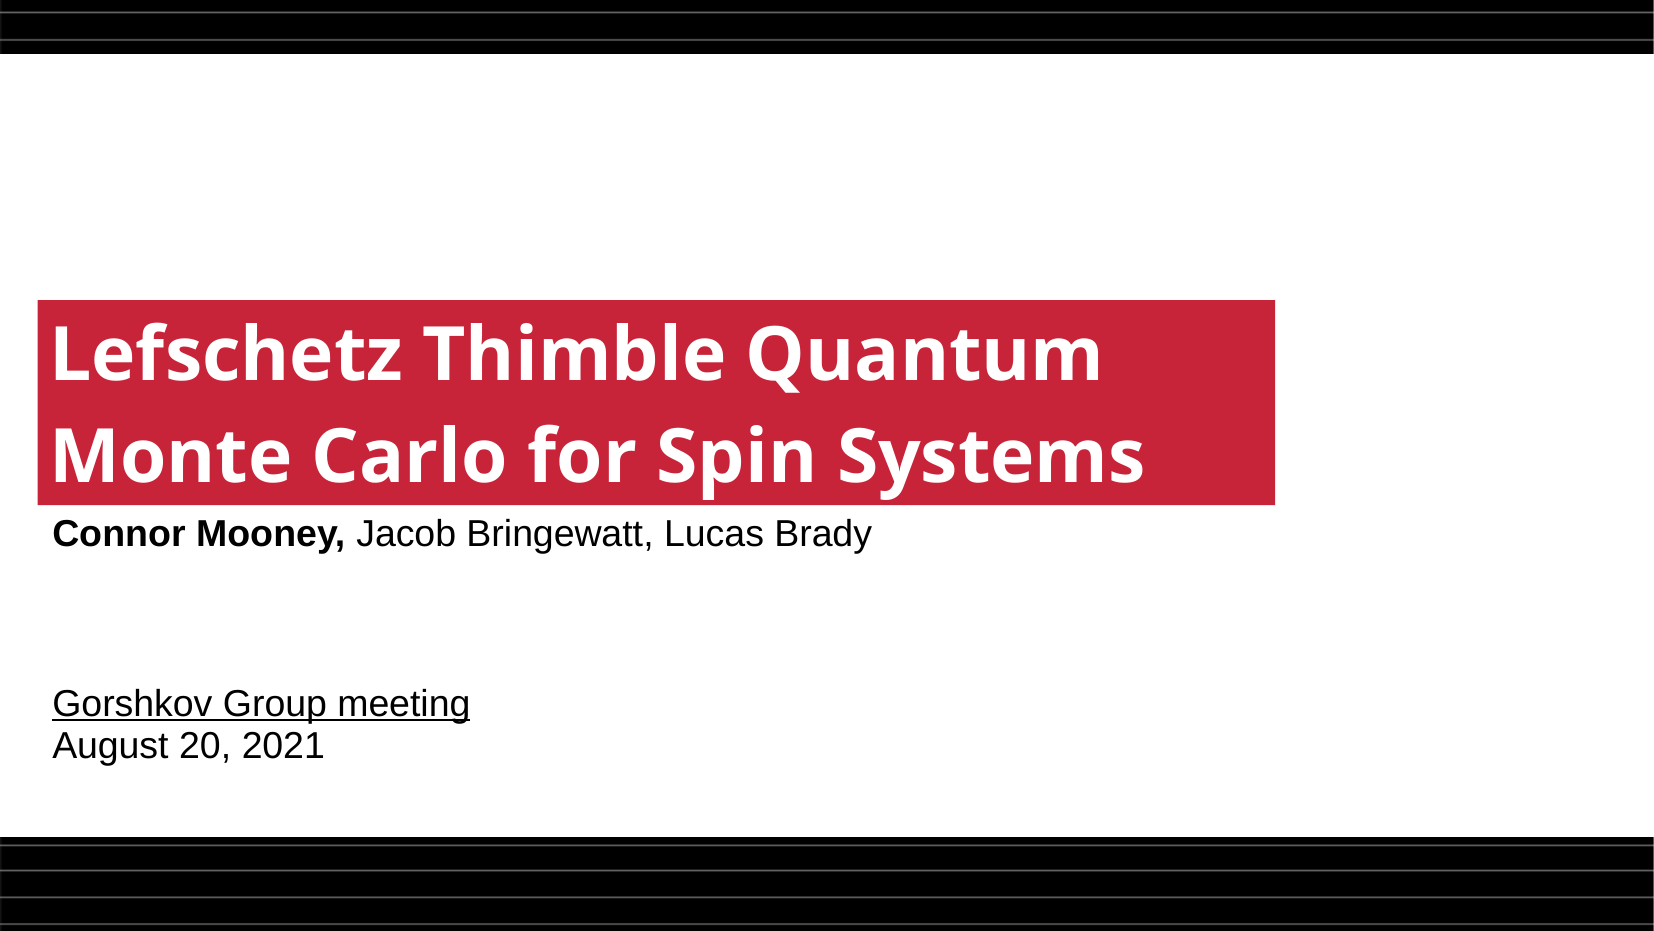

# Lefschetz Thimble Quantum Monte Carlo for Spin Systems
Connor Mooney, Jacob Bringewatt, Lucas Brady
Gorshkov Group meeting
August 20, 2021